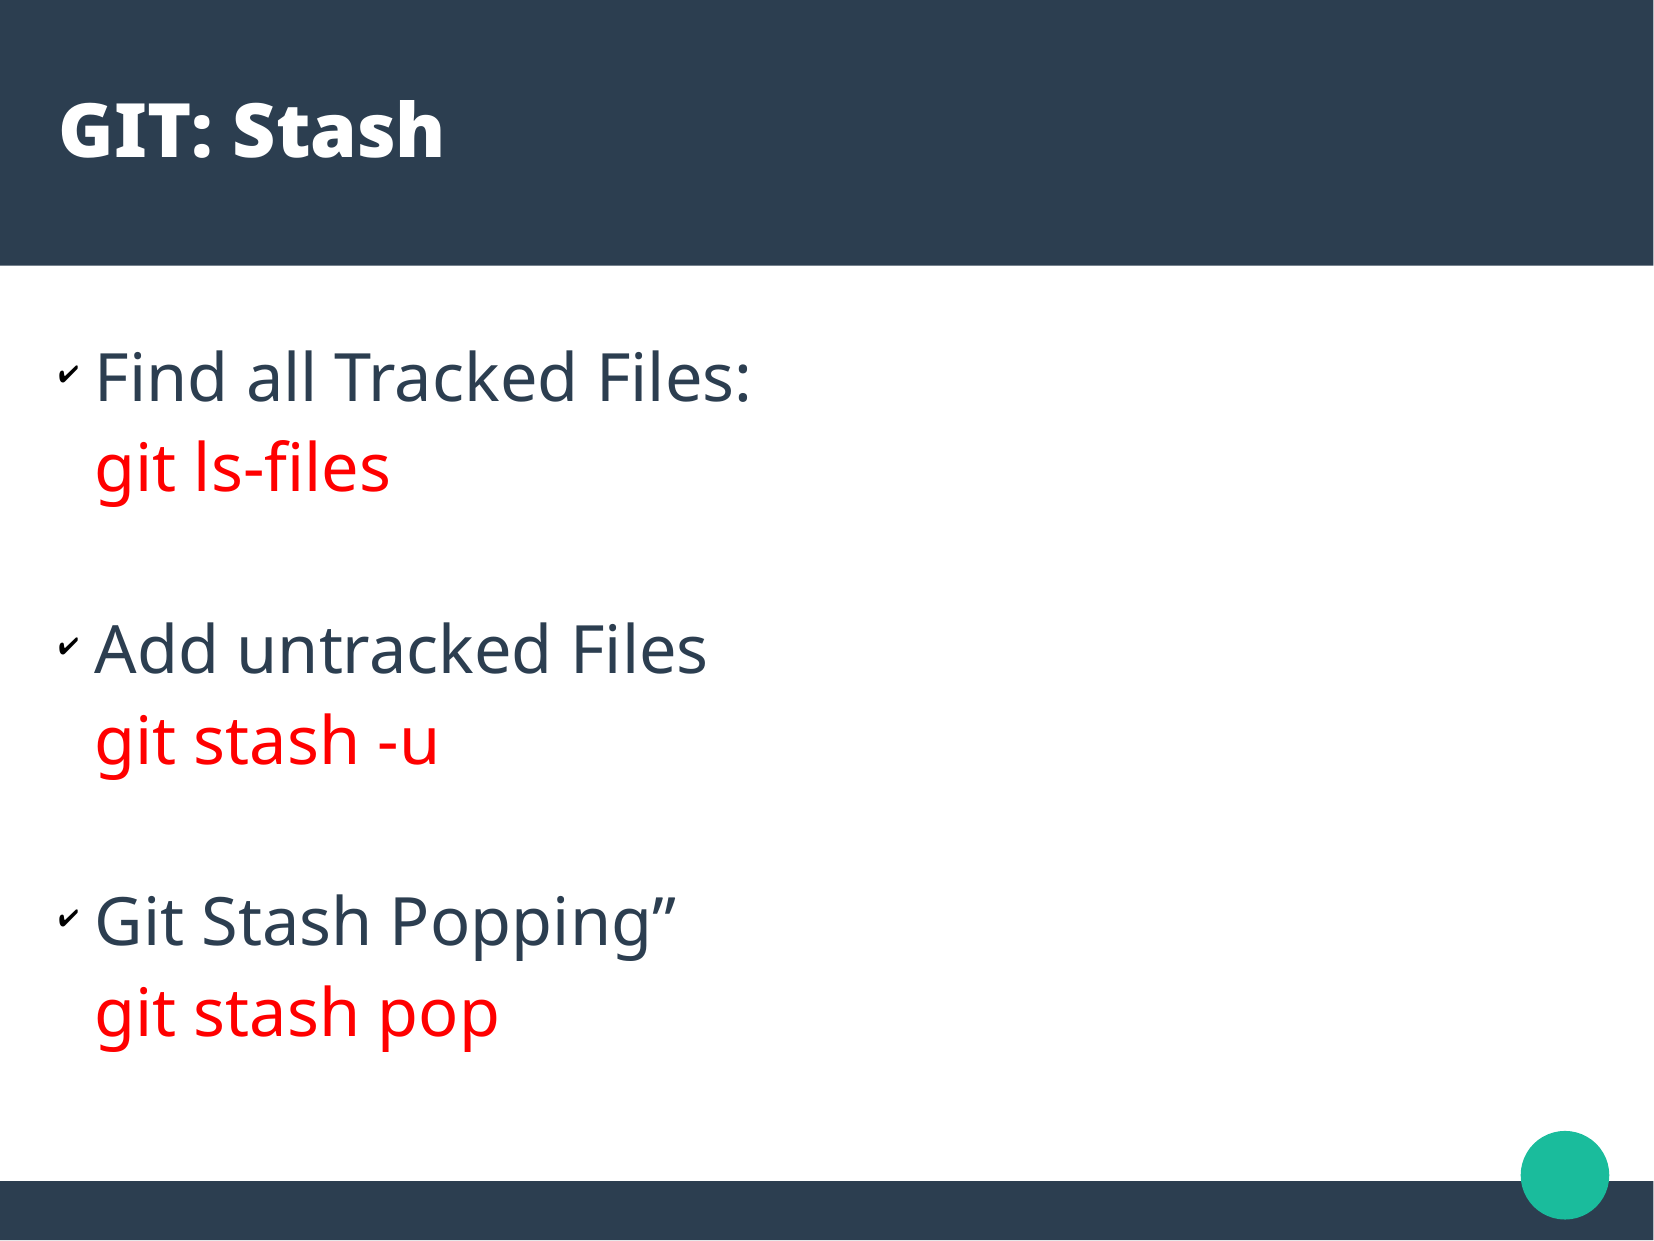

# GIT: Stash
Find all Tracked Files:
git ls-files
Add untracked Files
git stash -u
Git Stash Popping”
git stash pop